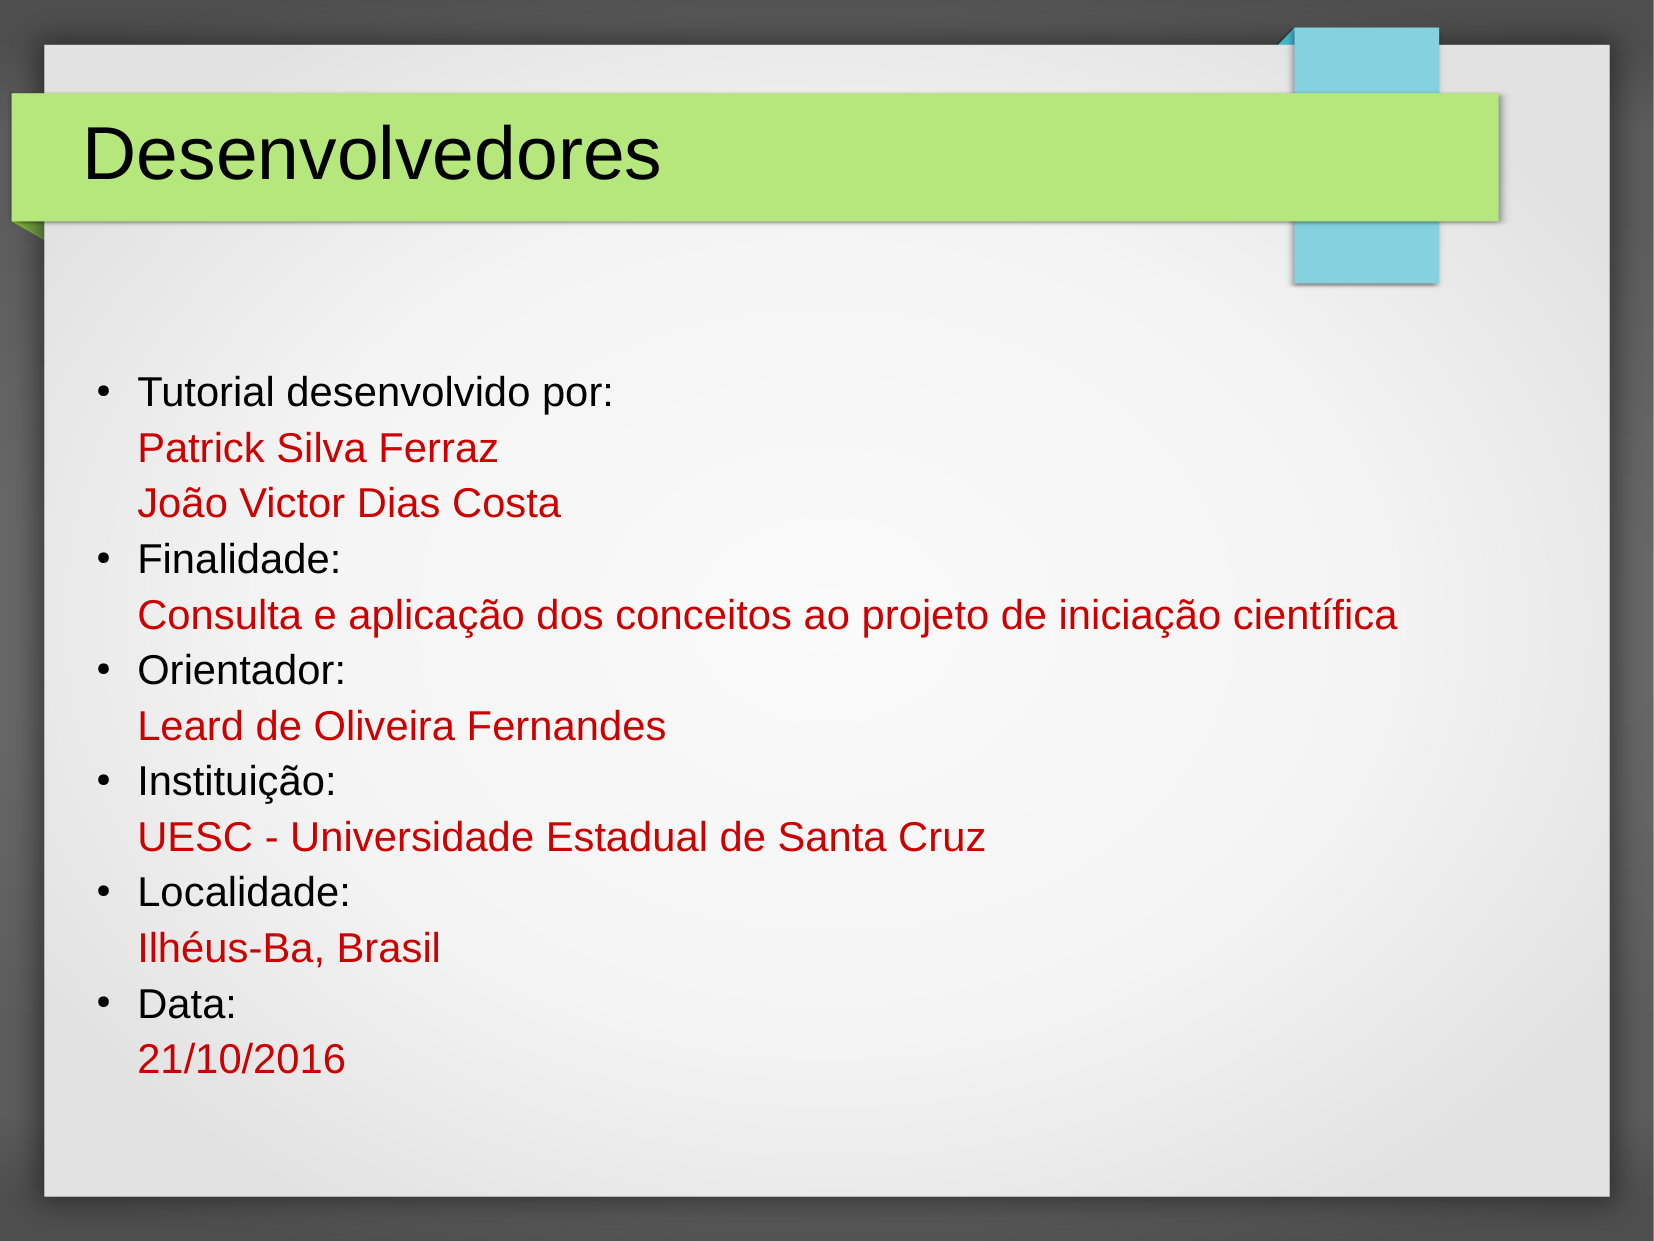

# Desenvolvedores
Tutorial desenvolvido por:
Patrick Silva Ferraz
João Victor Dias Costa
Finalidade:
Consulta e aplicação dos conceitos ao projeto de iniciação científica
Orientador:
Leard de Oliveira Fernandes
Instituição:
UESC - Universidade Estadual de Santa Cruz
Localidade:
Ilhéus-Ba, Brasil
Data:
21/10/2016